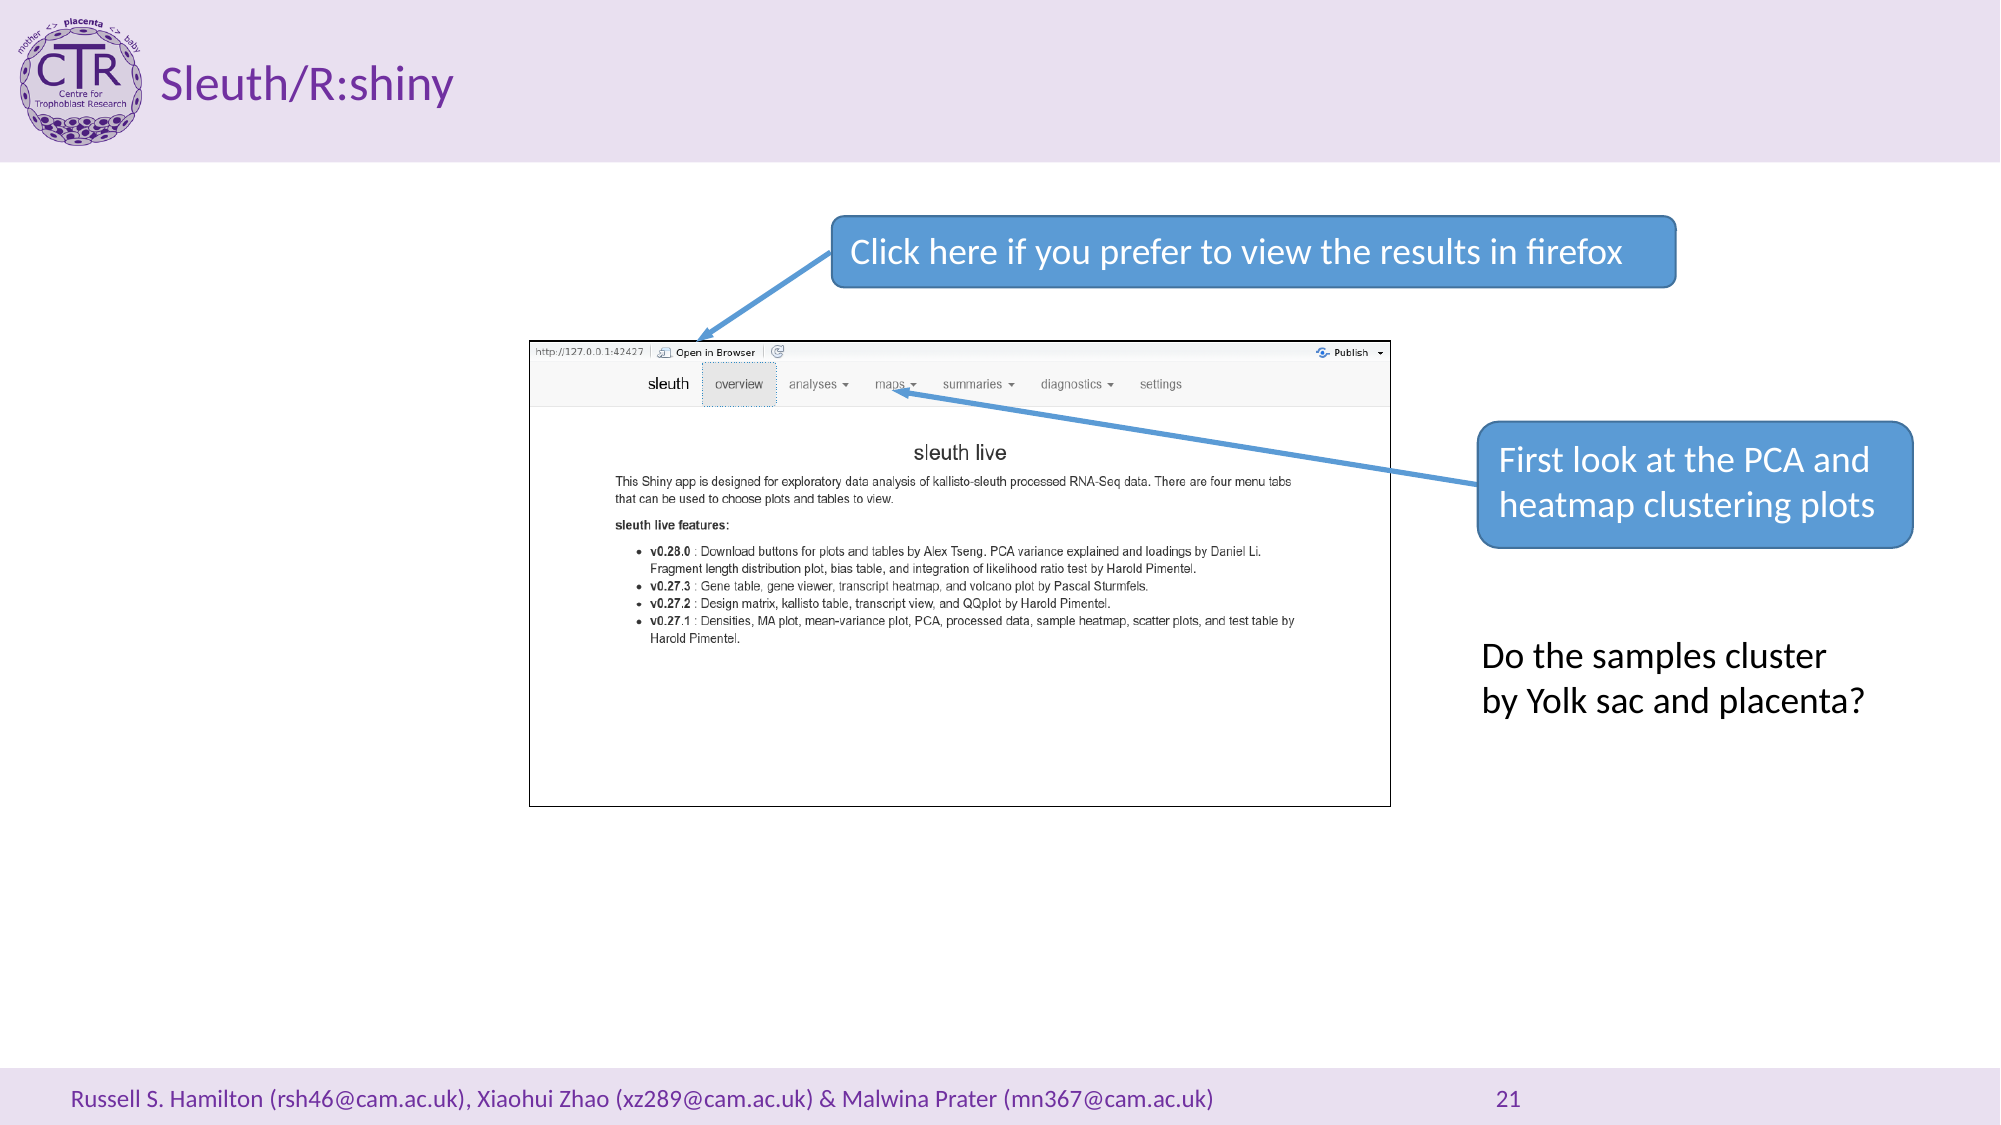

Sleuth/R:shiny
Click here if you prefer to view the results in firefox
First look at the PCA and heatmap clustering plots
Do the samples cluster by Yolk sac and placenta?
Russell S. Hamilton (rsh46@cam.ac.uk), Xiaohui Zhao (xz289@cam.ac.uk) & Malwina Prater (mn367@cam.ac.uk)